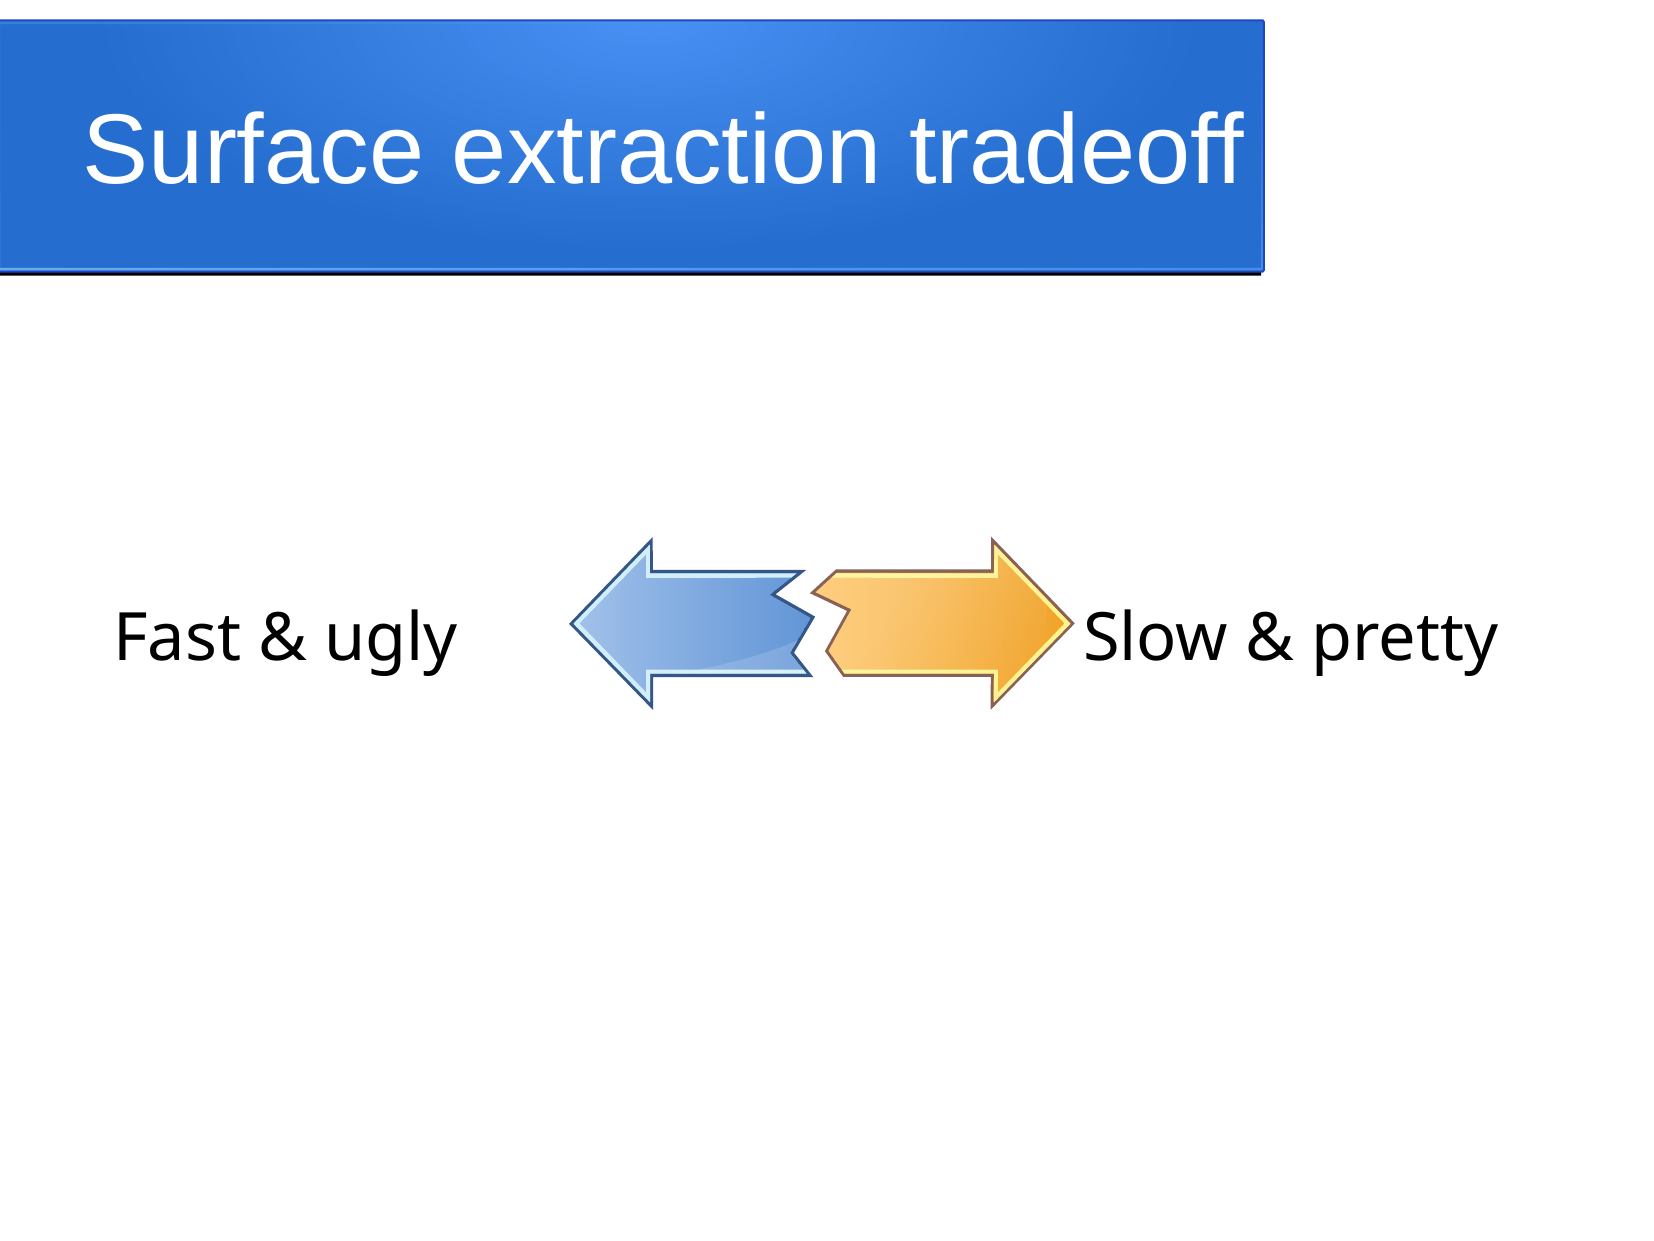

# Surface extraction tradeoff
Fast & ugly
Slow & pretty